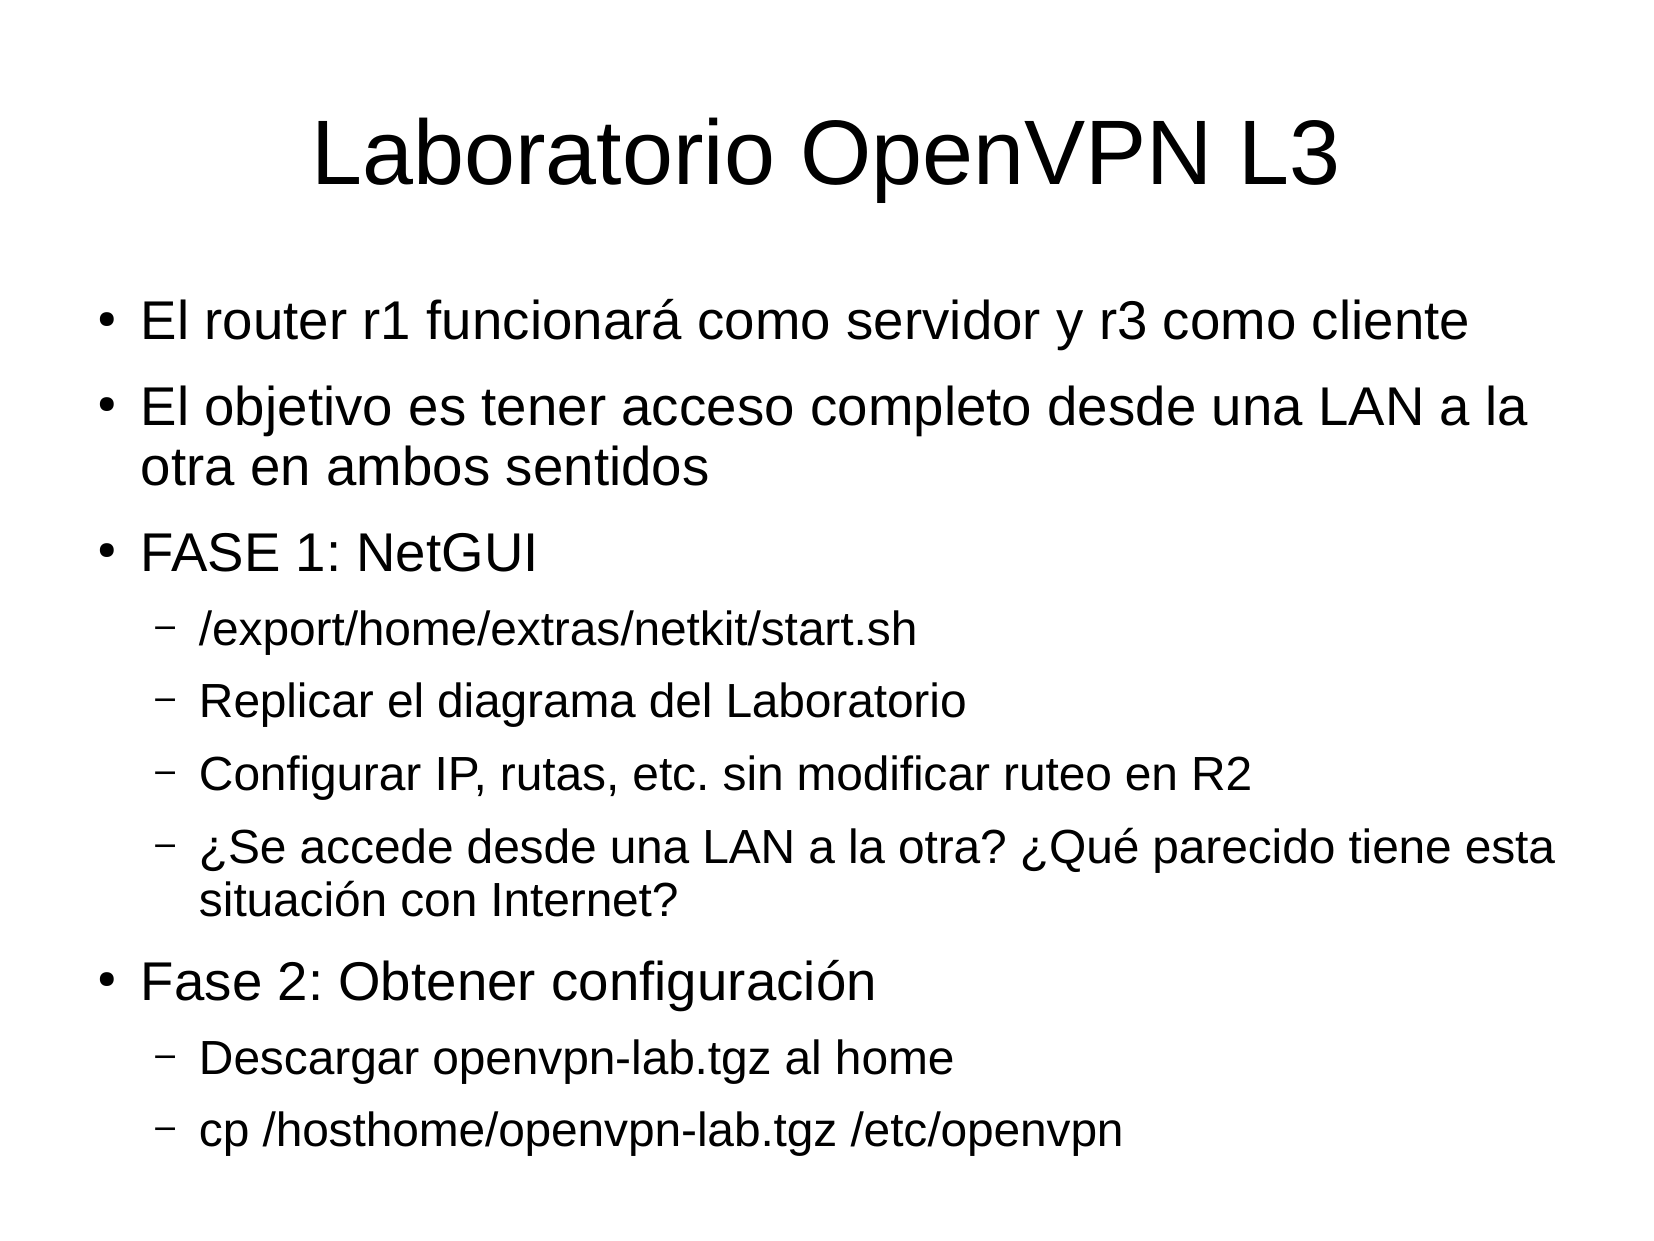

# Laboratorio OpenVPN L3
El router r1 funcionará como servidor y r3 como cliente
El objetivo es tener acceso completo desde una LAN a la otra en ambos sentidos
FASE 1: NetGUI
/export/home/extras/netkit/start.sh
Replicar el diagrama del Laboratorio
Configurar IP, rutas, etc. sin modificar ruteo en R2
¿Se accede desde una LAN a la otra? ¿Qué parecido tiene esta situación con Internet?
Fase 2: Obtener configuración
Descargar openvpn-lab.tgz al home
cp /hosthome/openvpn-lab.tgz /etc/openvpn